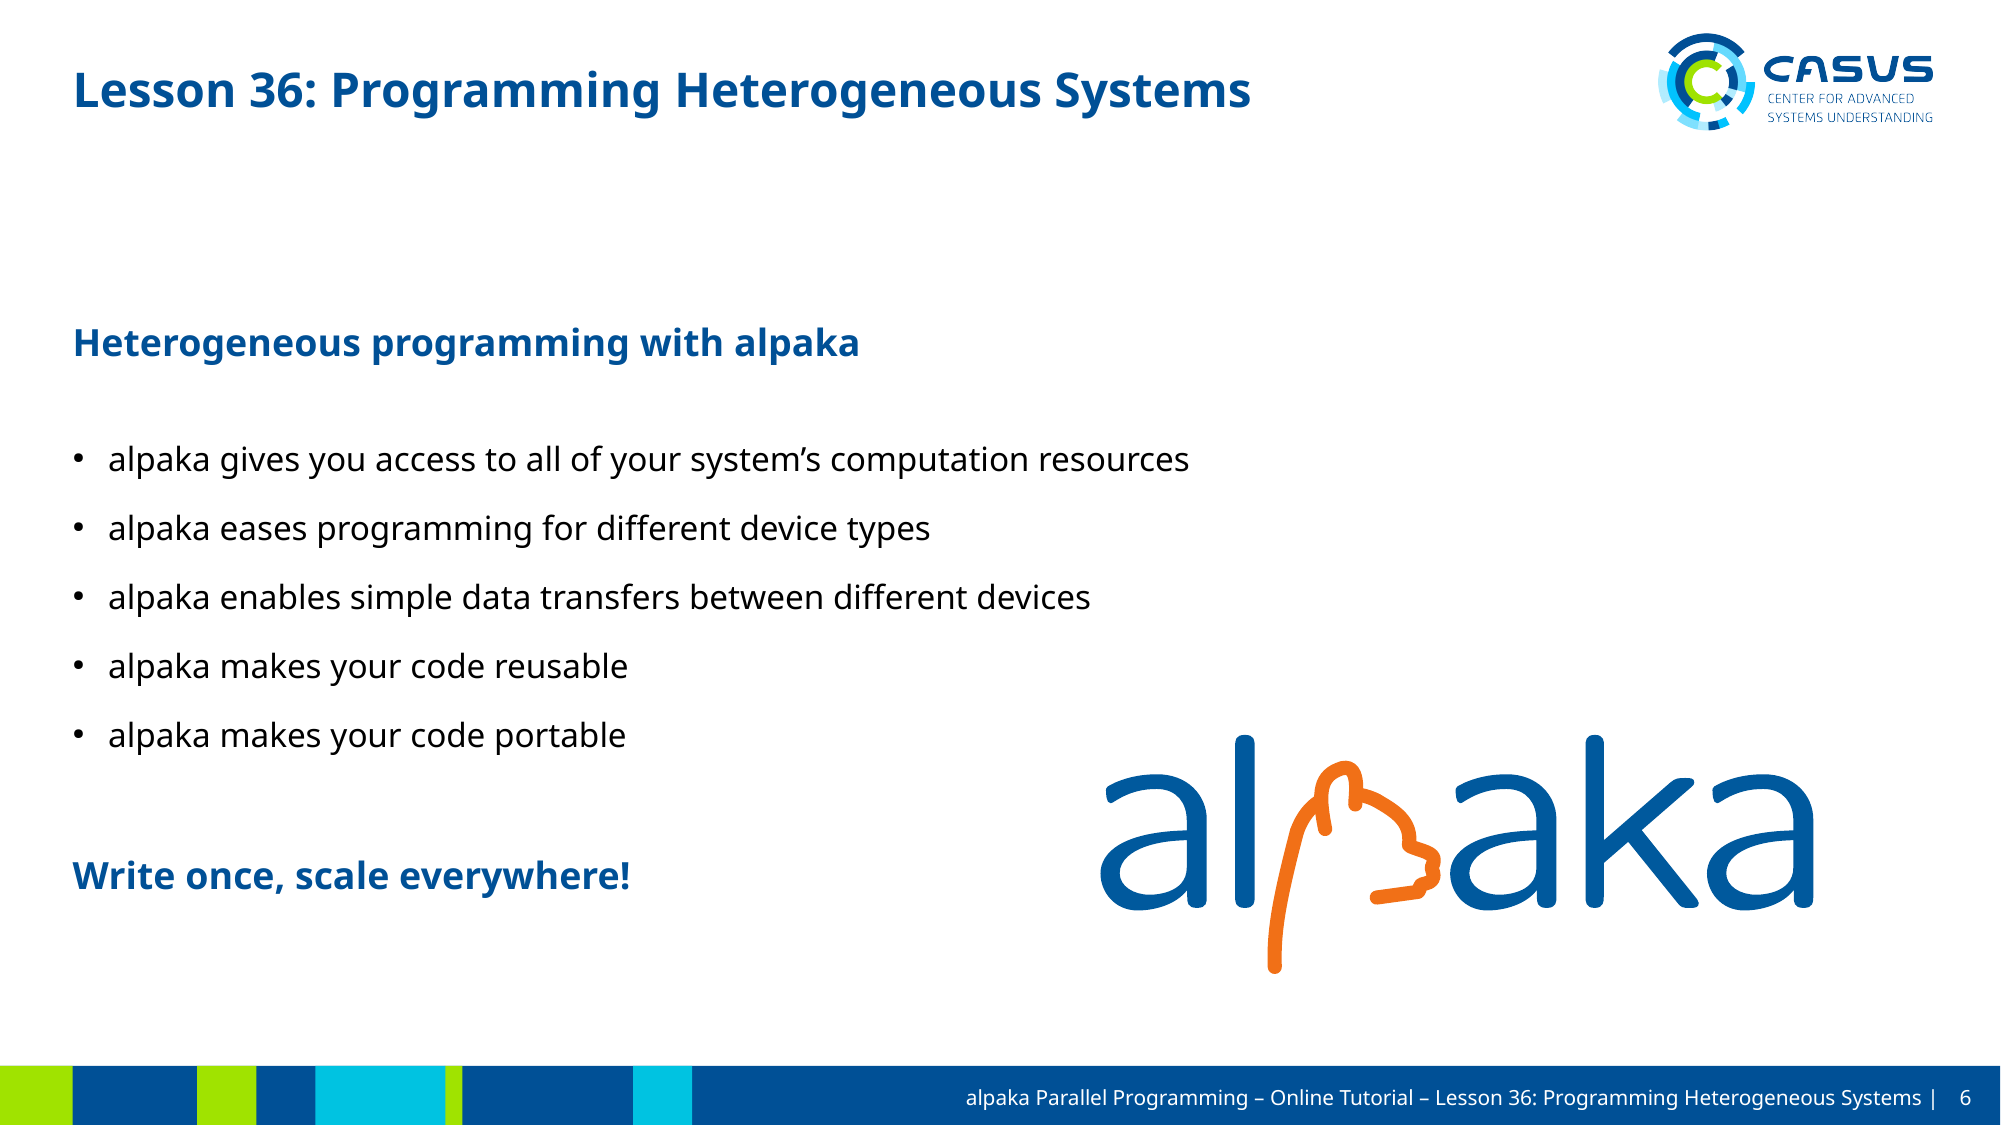

# Lesson 36: Programming Heterogeneous Systems
Heterogeneous programming with alpaka
alpaka gives you access to all of your system’s computation resources
alpaka eases programming for different device types
alpaka enables simple data transfers between different devices
alpaka makes your code reusable
alpaka makes your code portable
Write once, scale everywhere!
alpaka Parallel Programming – Online Tutorial – Lesson 36: Programming Heterogeneous Systems
6